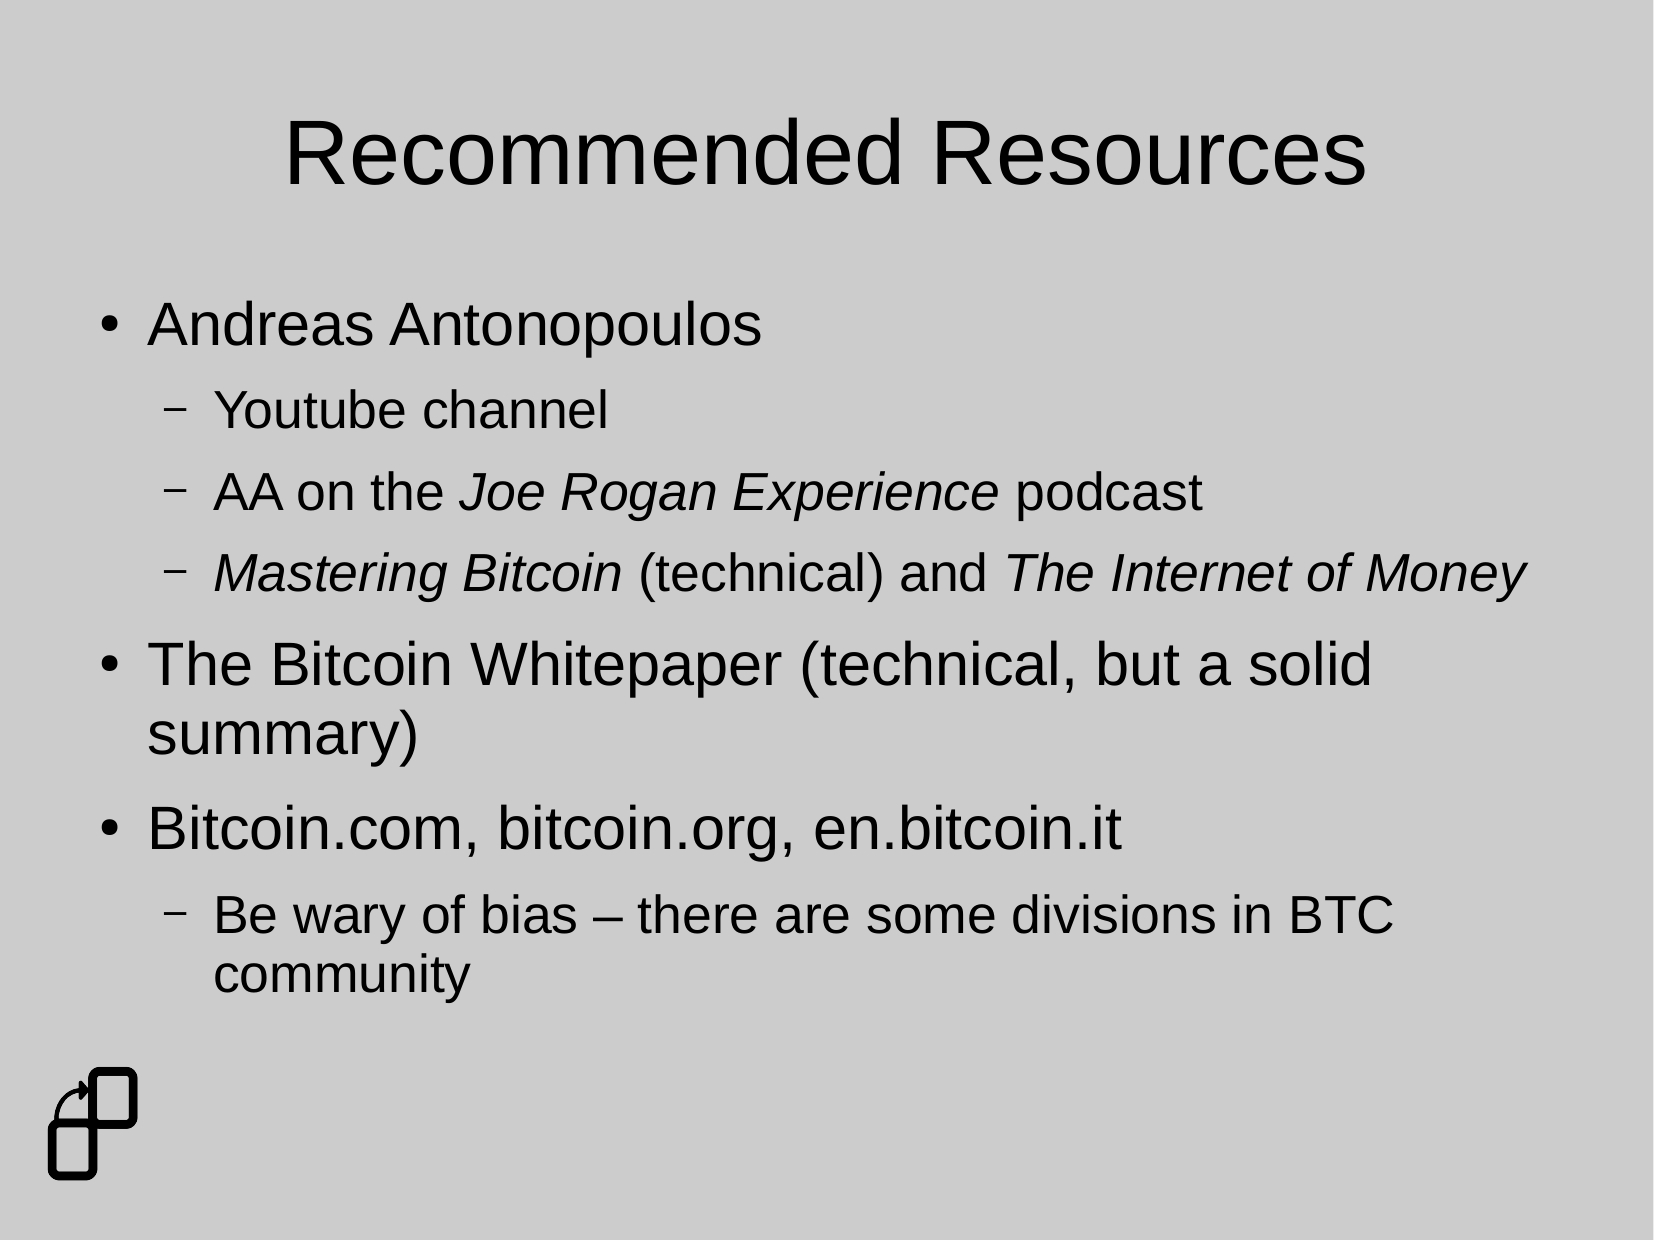

# Recommended Resources
Andreas Antonopoulos
Youtube channel
AA on the Joe Rogan Experience podcast
Mastering Bitcoin (technical) and The Internet of Money
The Bitcoin Whitepaper (technical, but a solid summary)
Bitcoin.com, bitcoin.org, en.bitcoin.it
Be wary of bias – there are some divisions in BTC community